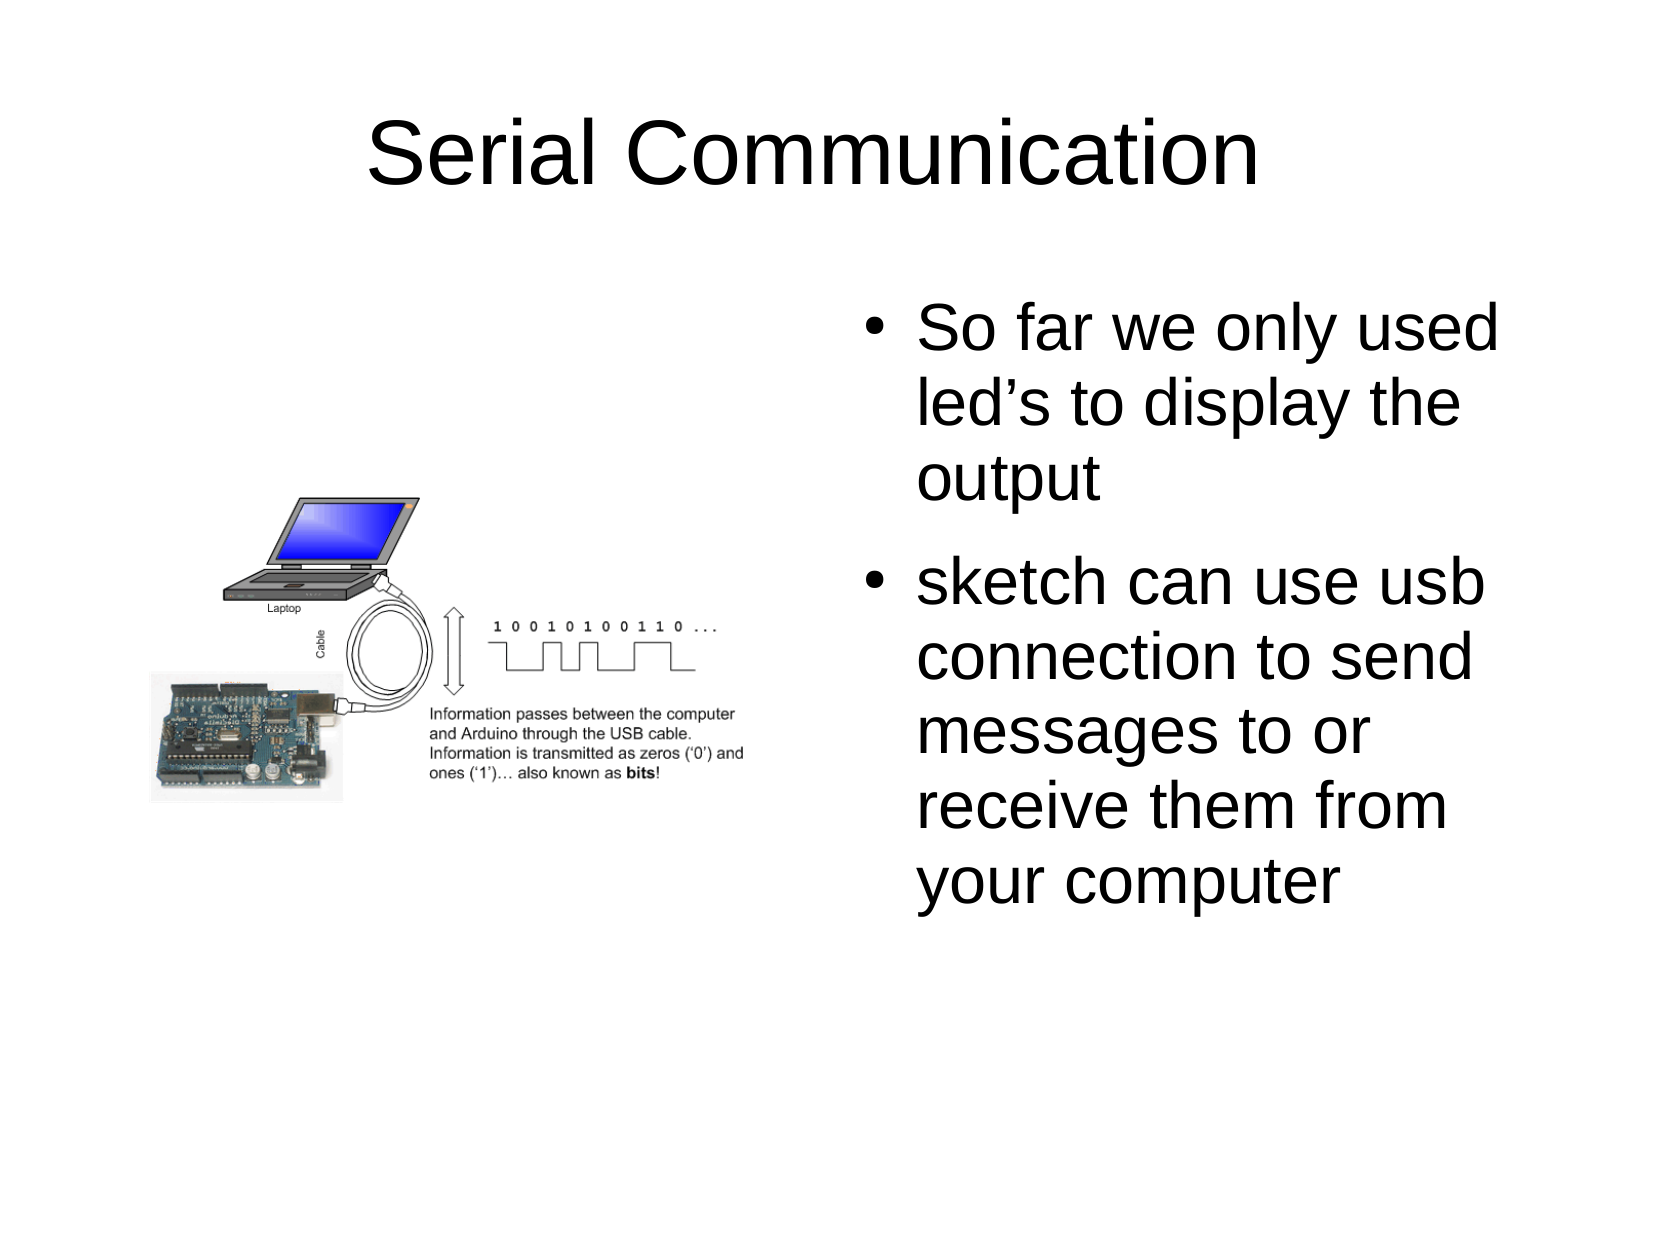

# Serial Communication
So far we only used led’s to display the output
sketch can use usb connection to send messages to or receive them from your computer